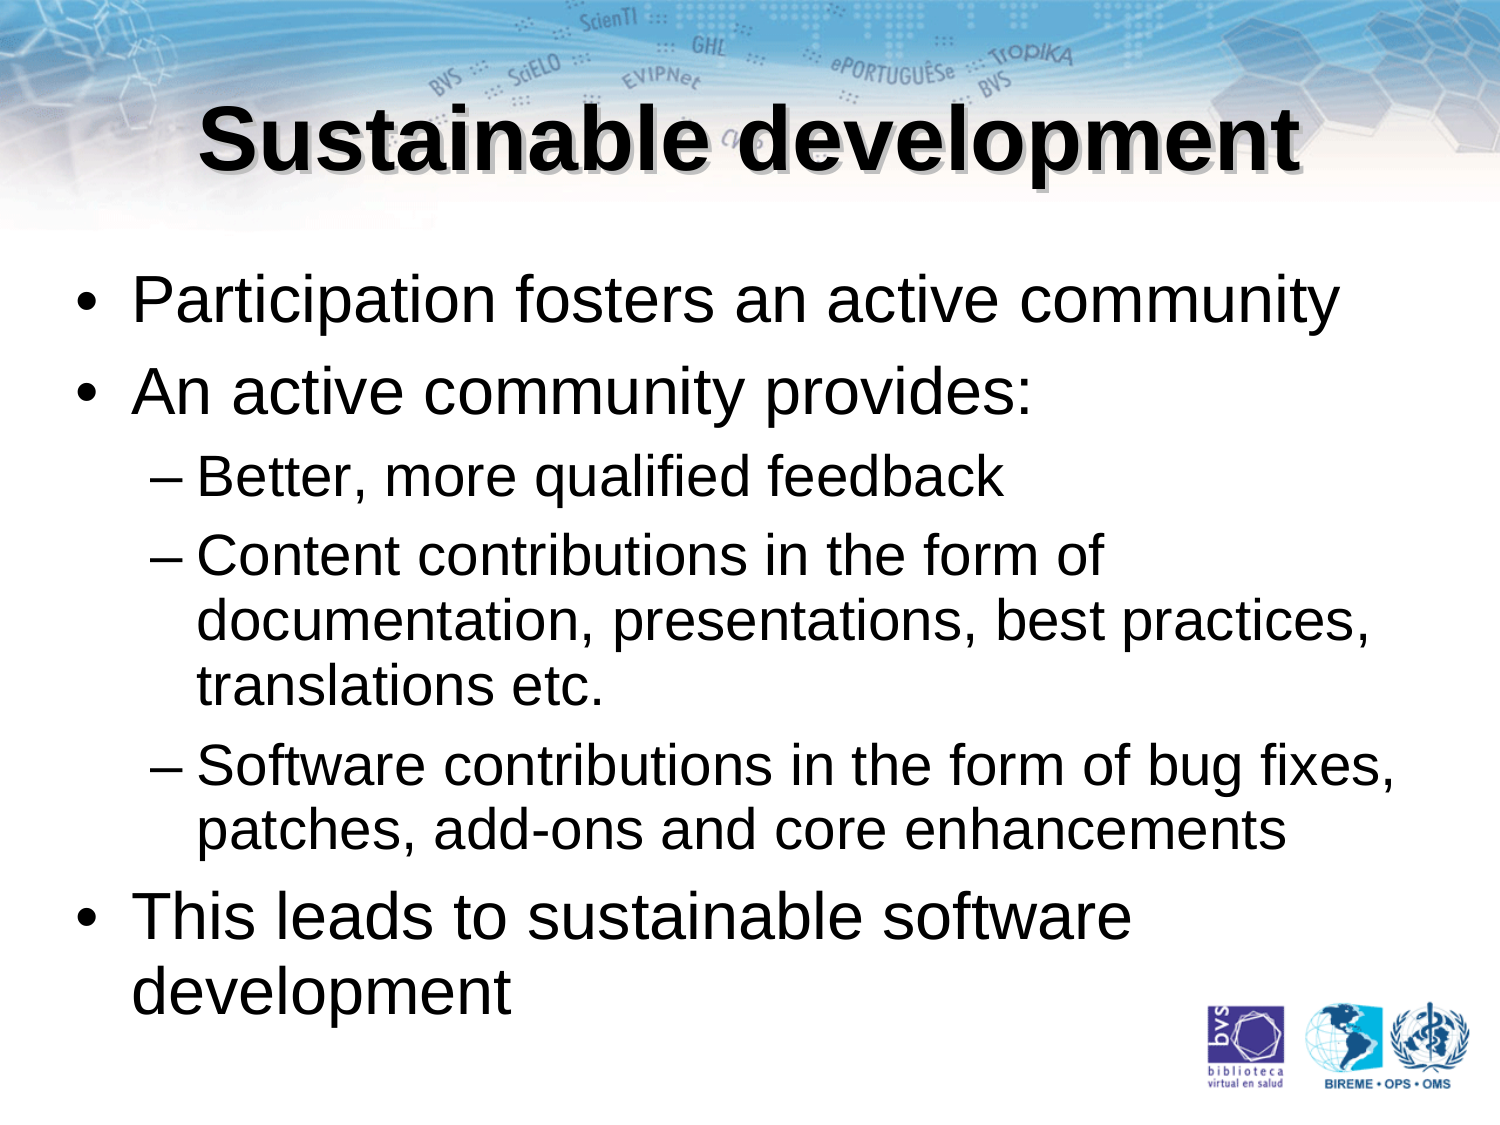

# Sustainable development
Participation fosters an active community
An active community provides:
Better, more qualified feedback
Content contributions in the form of documentation, presentations, best practices, translations etc.
Software contributions in the form of bug fixes, patches, add-ons and core enhancements
This leads to sustainable software development